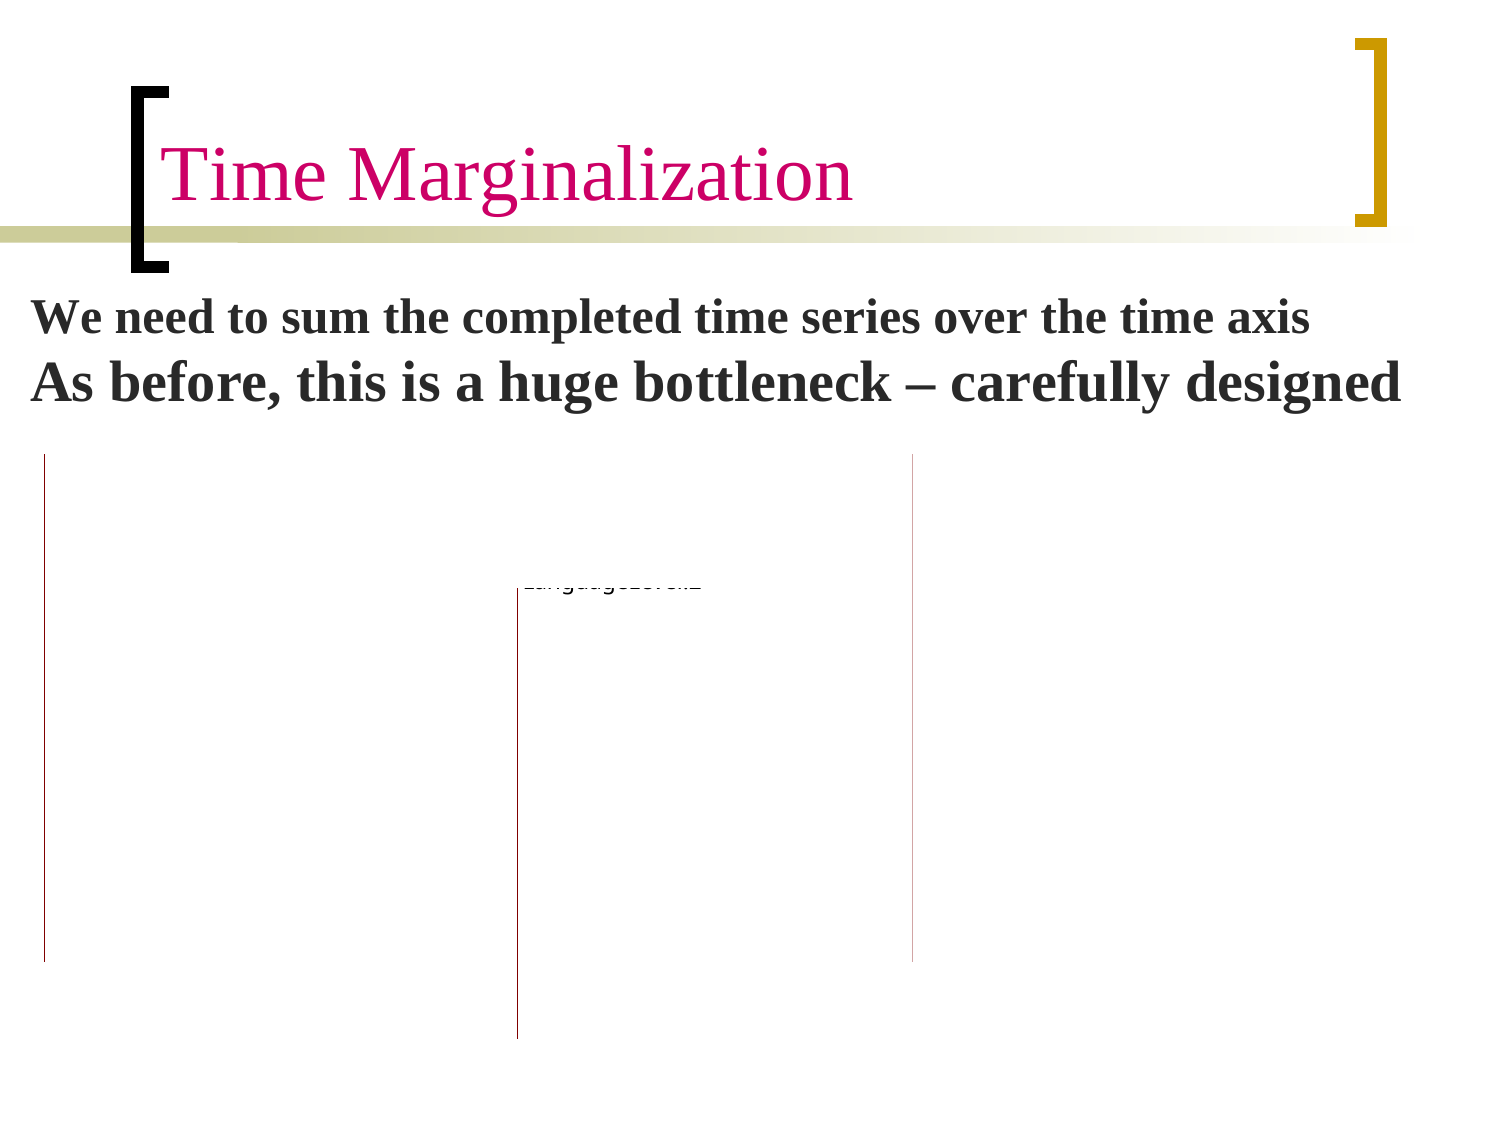

# Time Marginalization
We need to sum the completed time series over the time axis
As before, this is a huge bottleneck – carefully designed